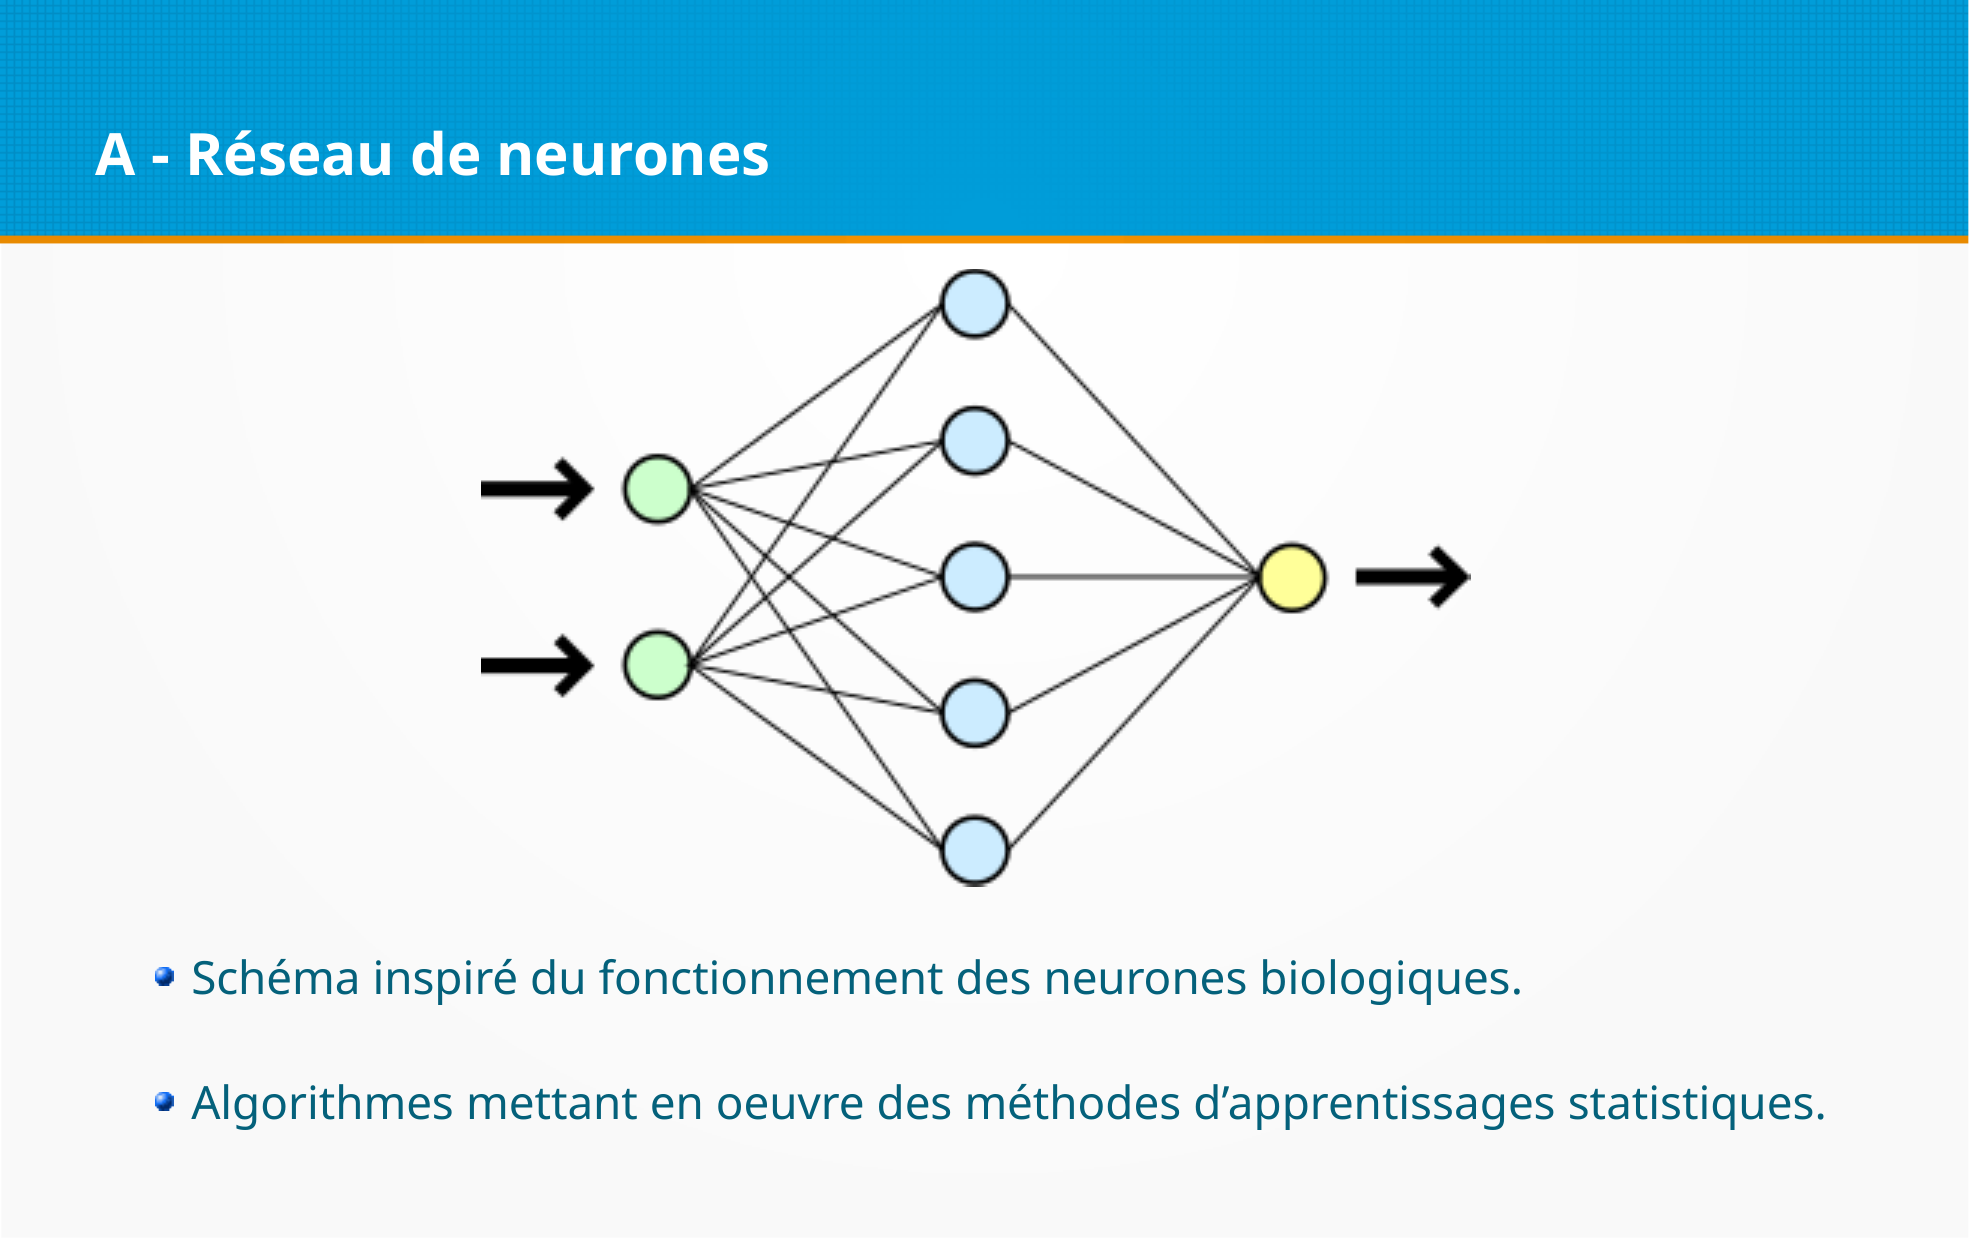

A - Réseau de neurones
Schéma inspiré du fonctionnement des neurones biologiques.
Algorithmes mettant en oeuvre des méthodes d’apprentissages statistiques.